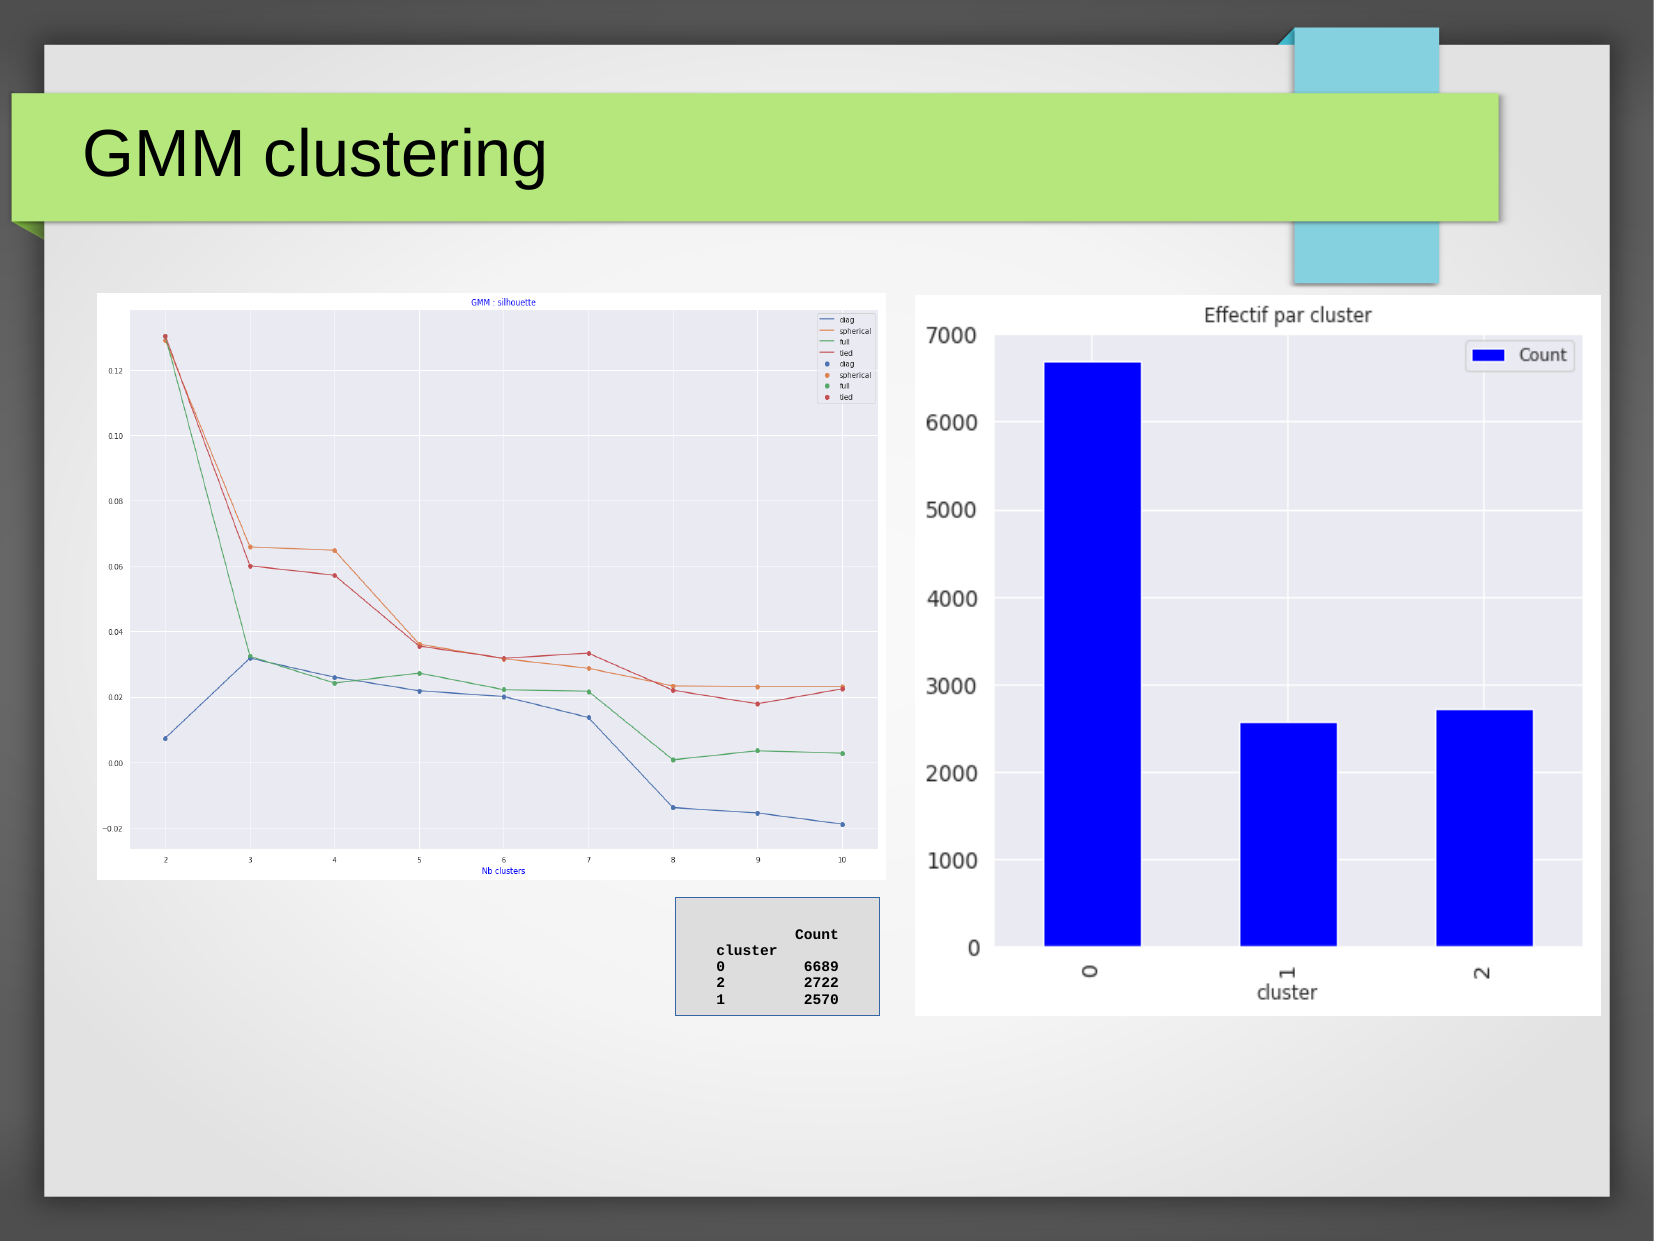

# GMM clustering
 Count
cluster
0 6689
2 2722
1 2570